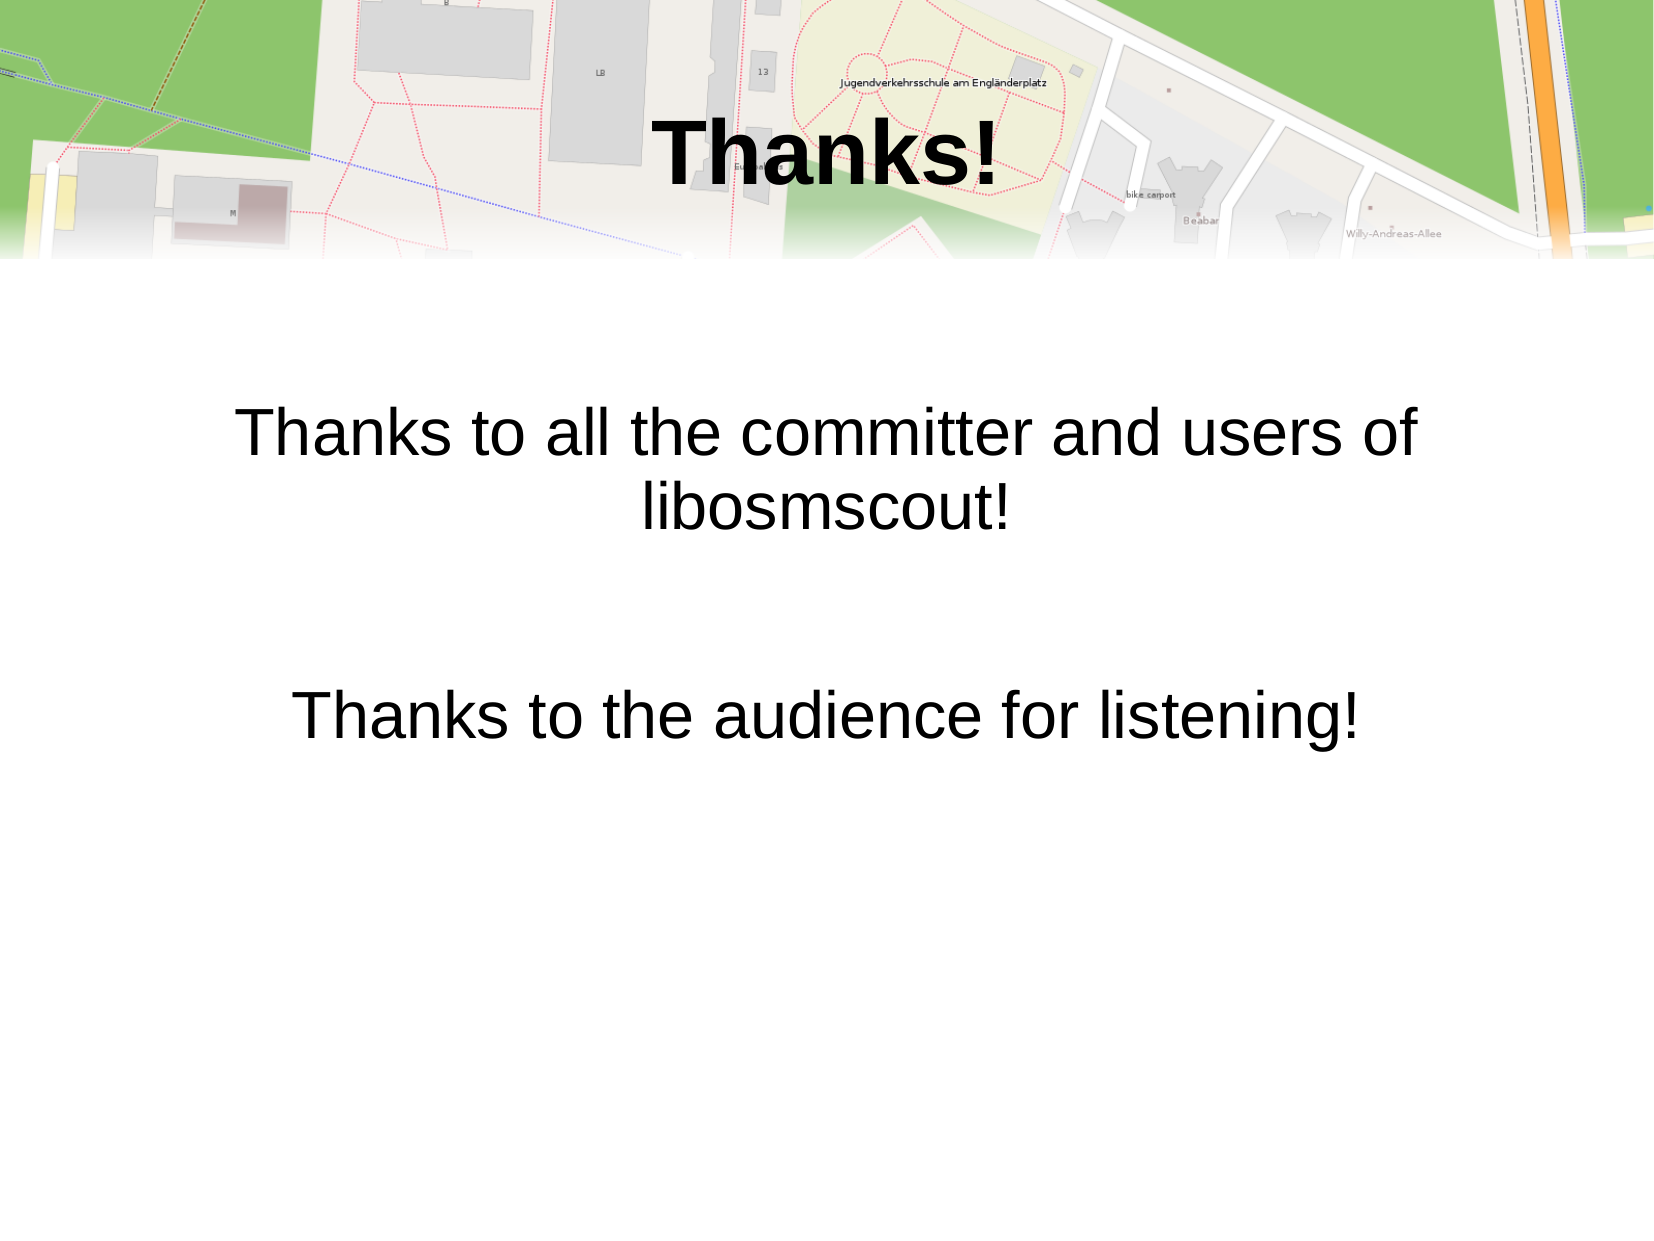

# Thanks!
Thanks to all the committer and users of libosmscout!
Thanks to the audience for listening!